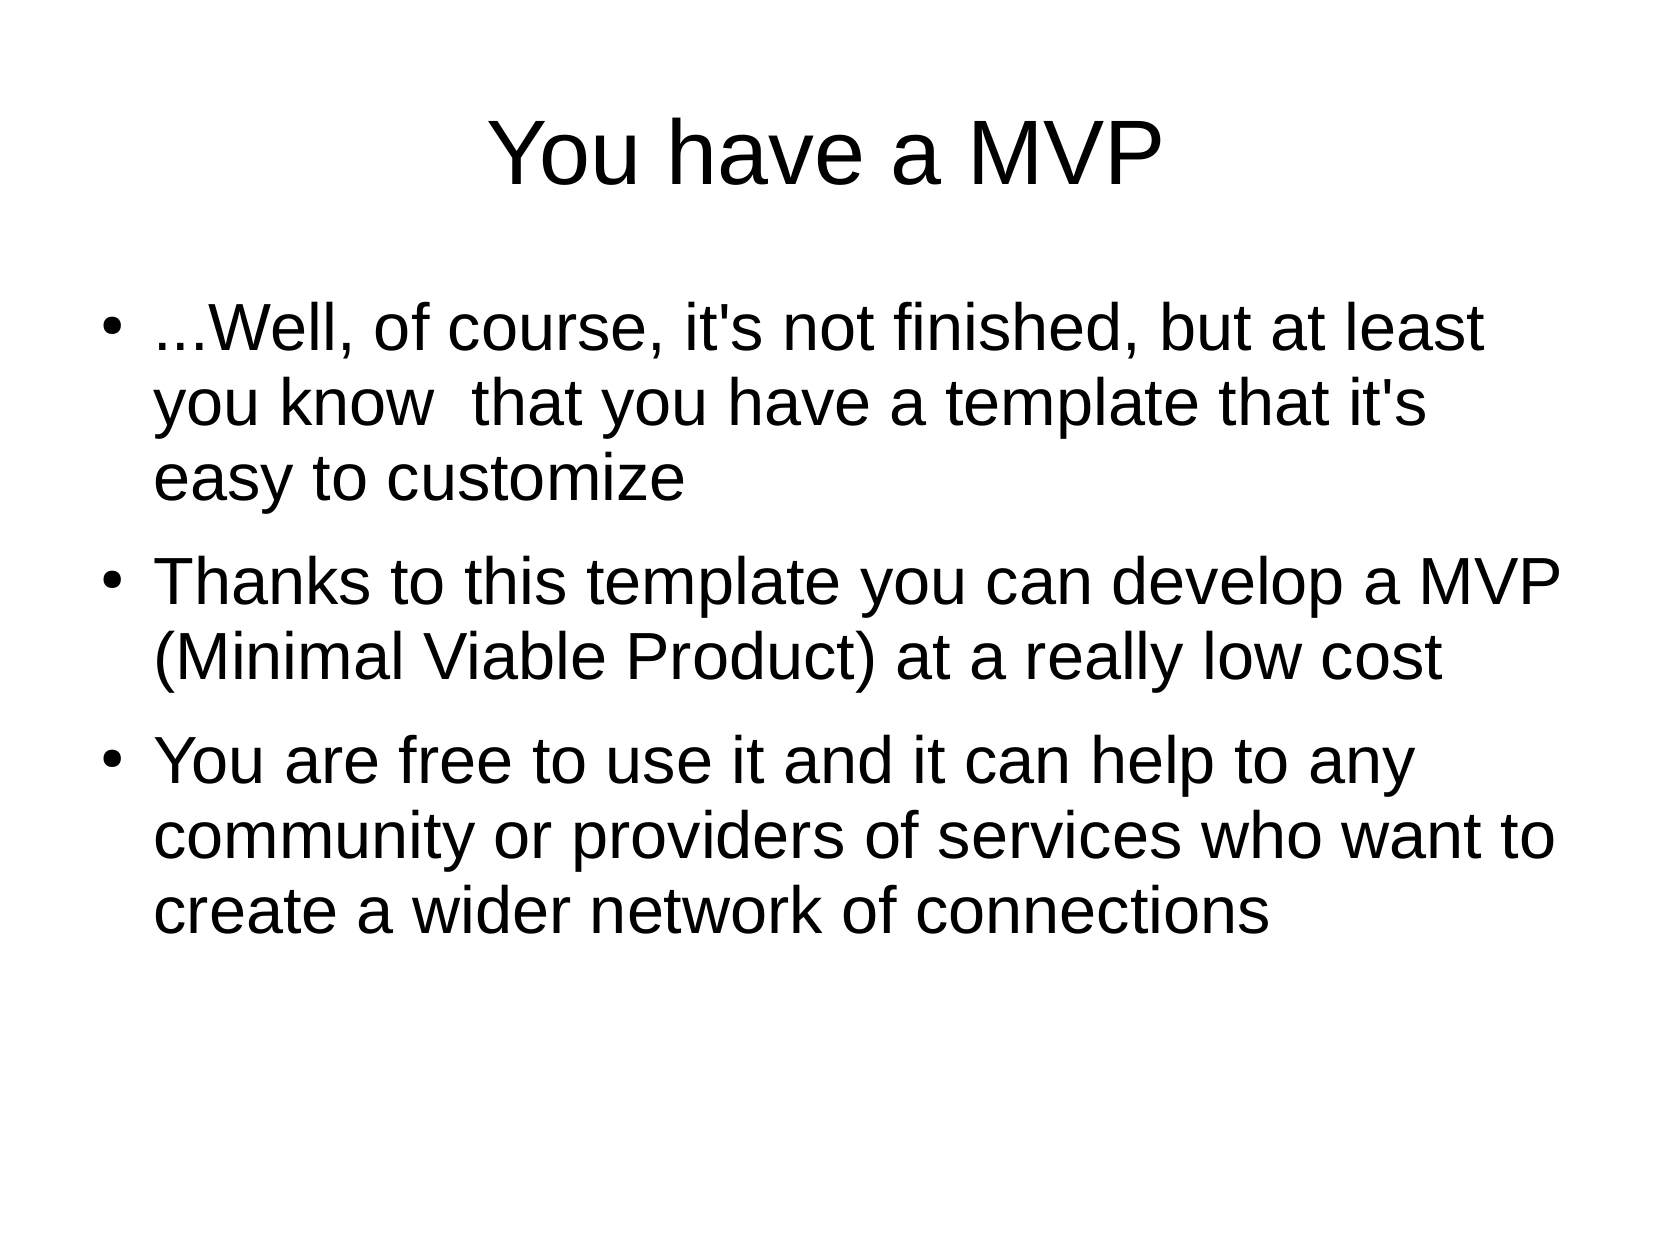

# You have a MVP
...Well, of course, it's not finished, but at least you know that you have a template that it's easy to customize
Thanks to this template you can develop a MVP (Minimal Viable Product) at a really low cost
You are free to use it and it can help to any community or providers of services who want to create a wider network of connections